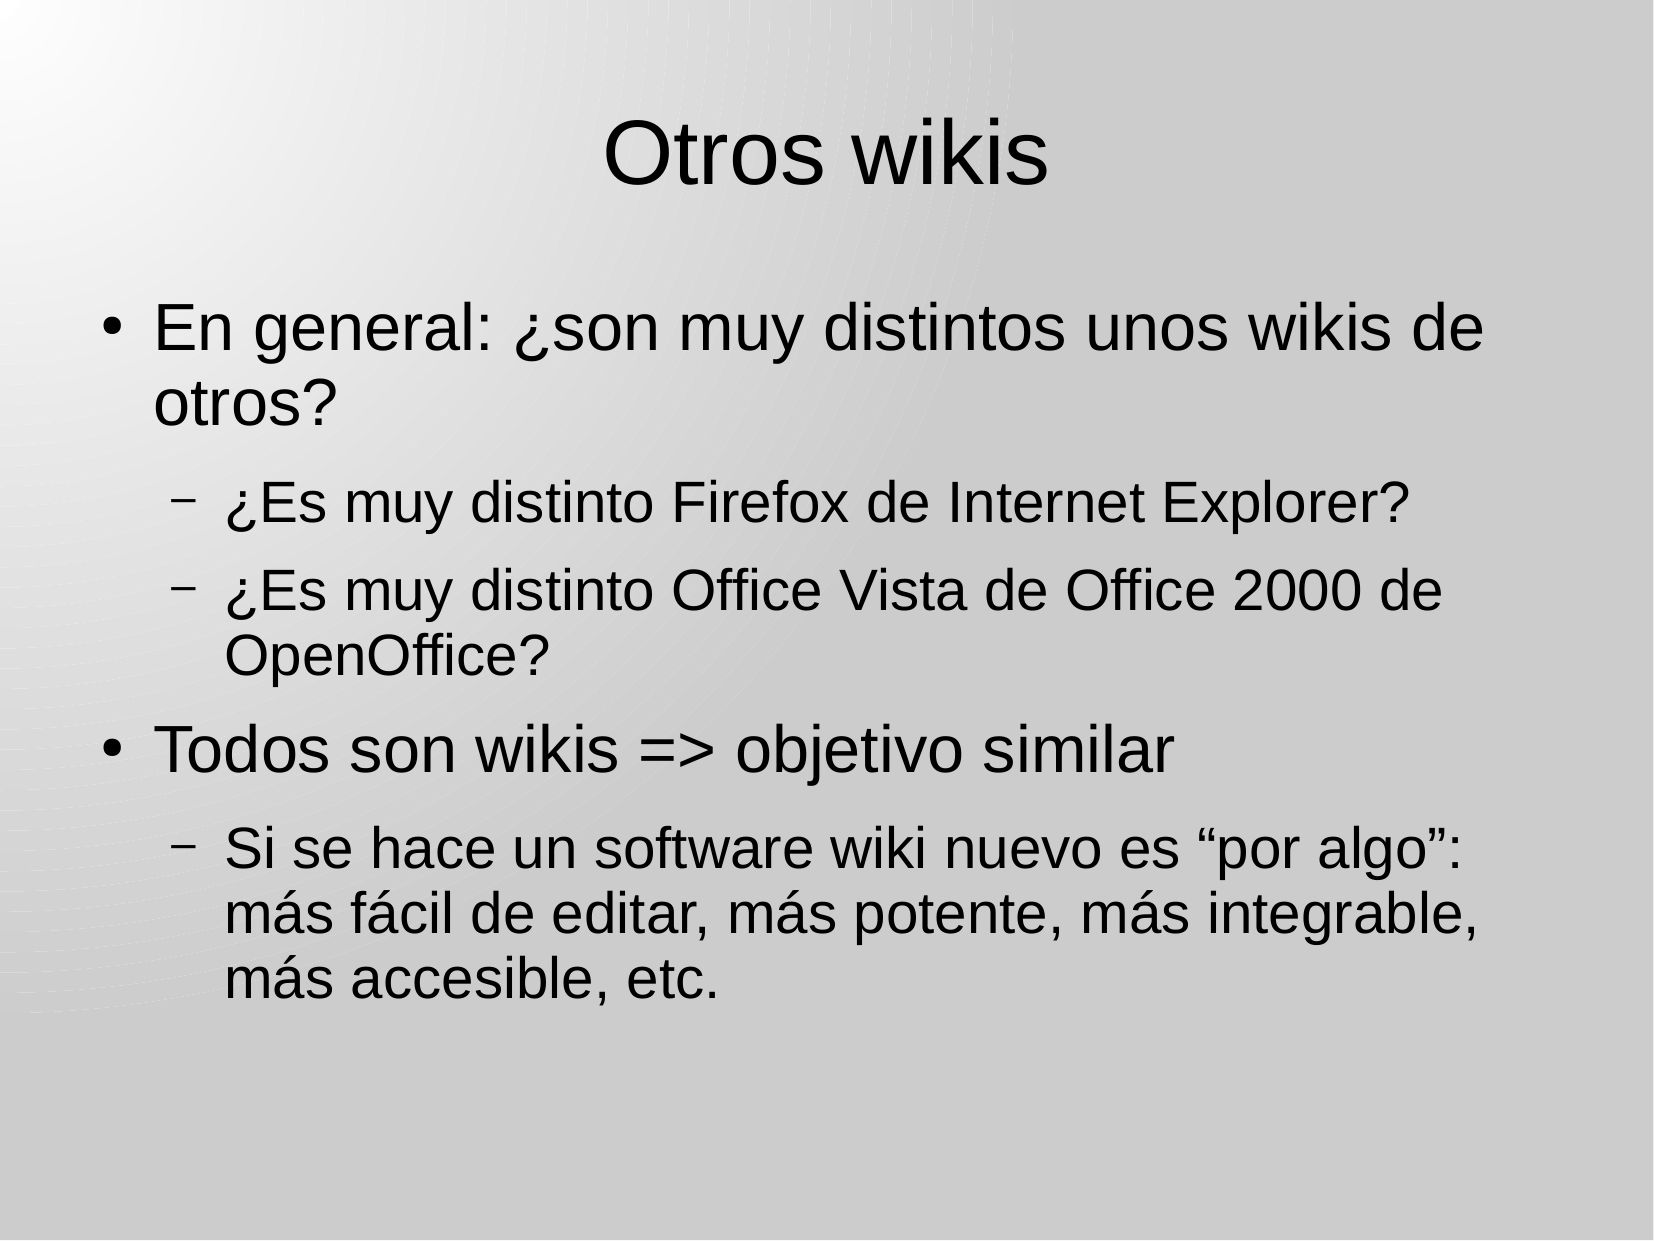

# Otros wikis
En general: ¿son muy distintos unos wikis de otros?
¿Es muy distinto Firefox de Internet Explorer?
¿Es muy distinto Office Vista de Office 2000 de OpenOffice?
Todos son wikis => objetivo similar
Si se hace un software wiki nuevo es “por algo”: más fácil de editar, más potente, más integrable, más accesible, etc.